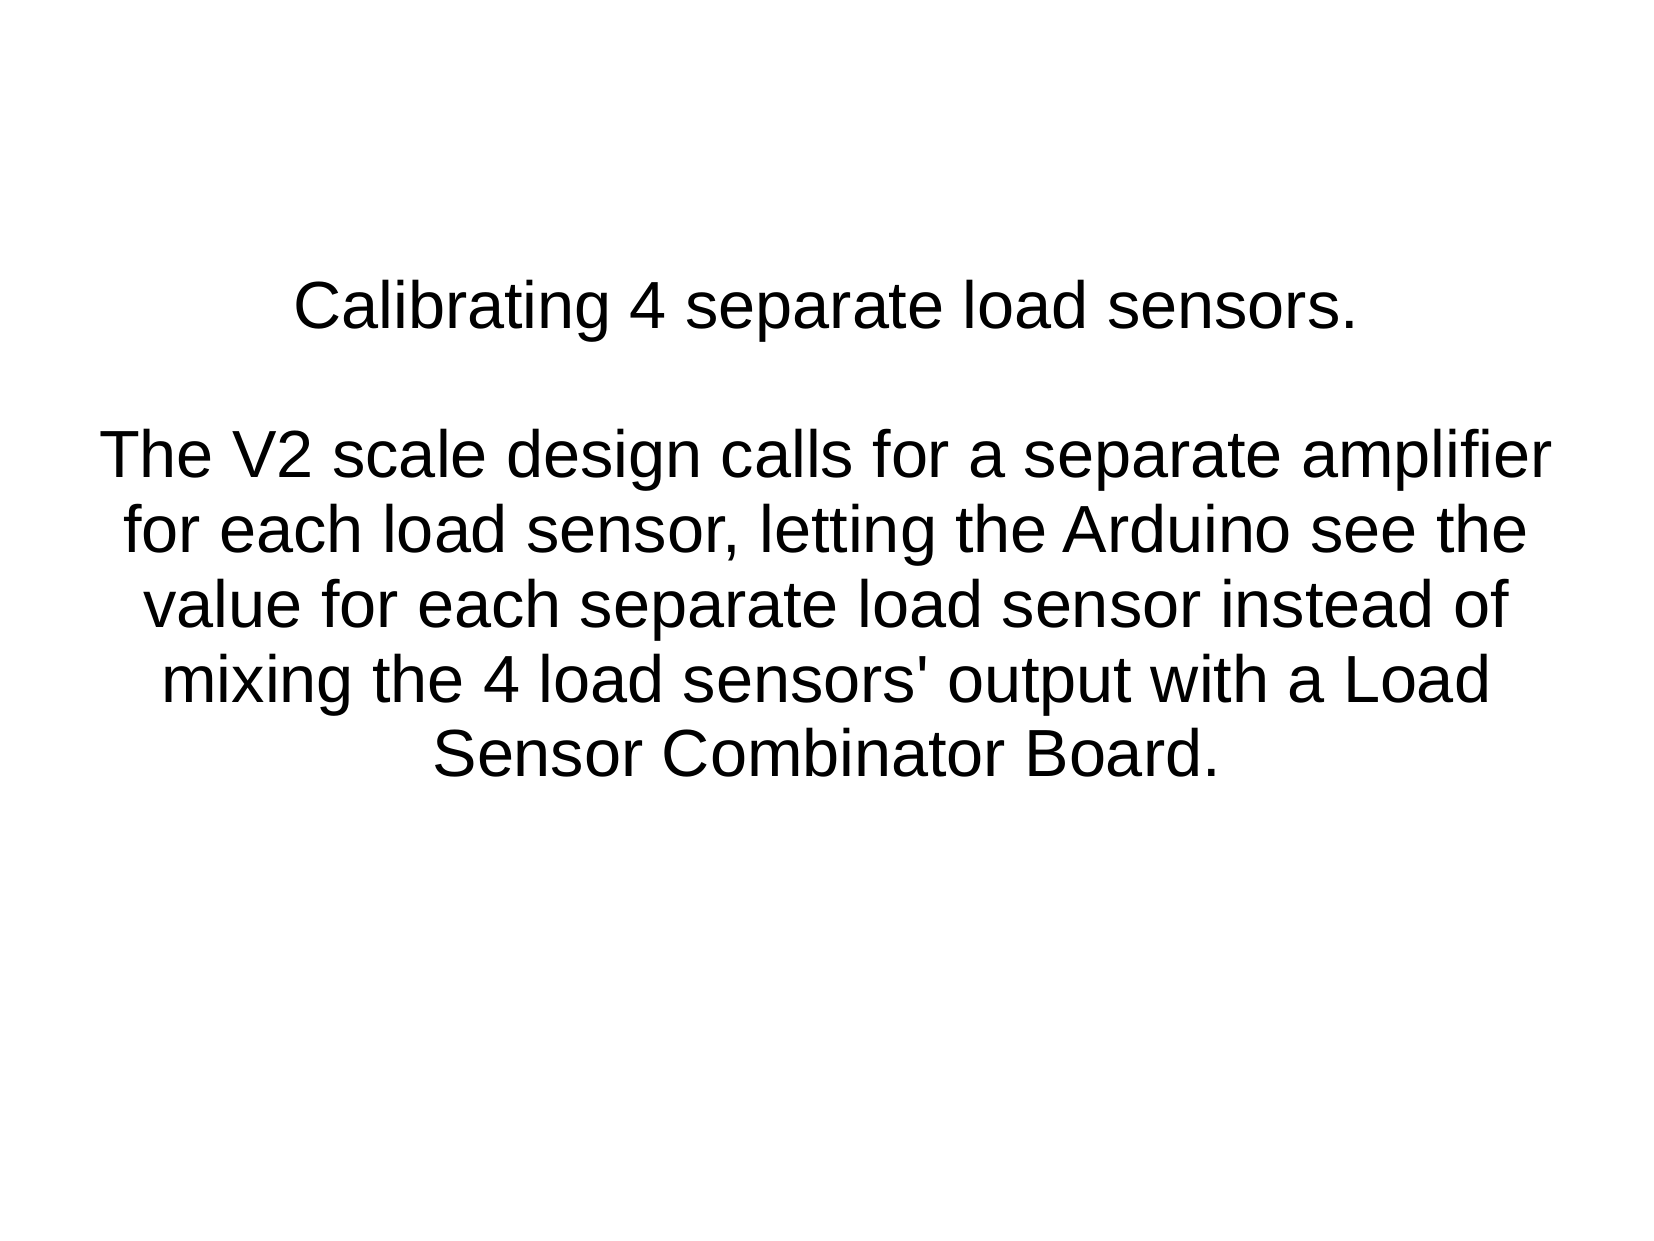

# Calibrating 4 separate load sensors.
The V2 scale design calls for a separate amplifier for each load sensor, letting the Arduino see the value for each separate load sensor instead of mixing the 4 load sensors' output with a Load Sensor Combinator Board.